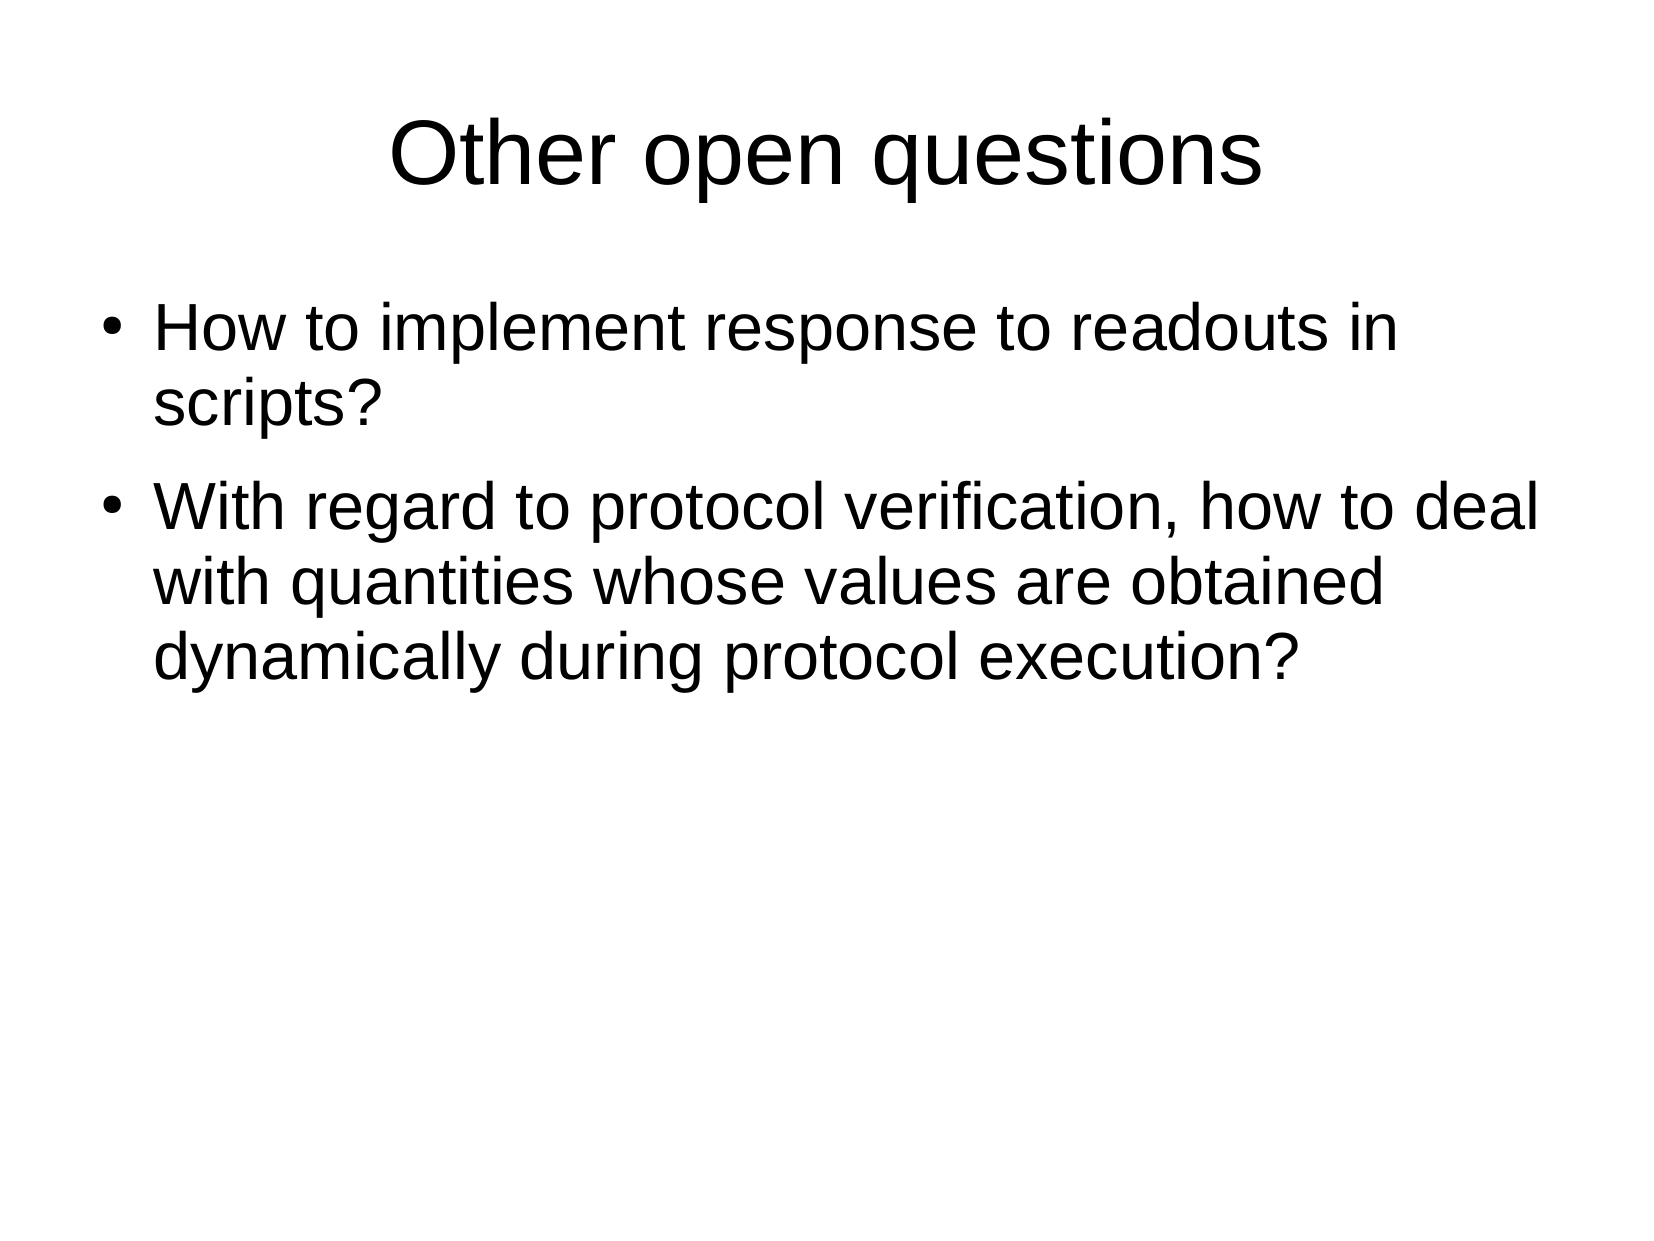

# Other open questions
How to implement response to readouts in scripts?
With regard to protocol verification, how to deal with quantities whose values are obtained dynamically during protocol execution?